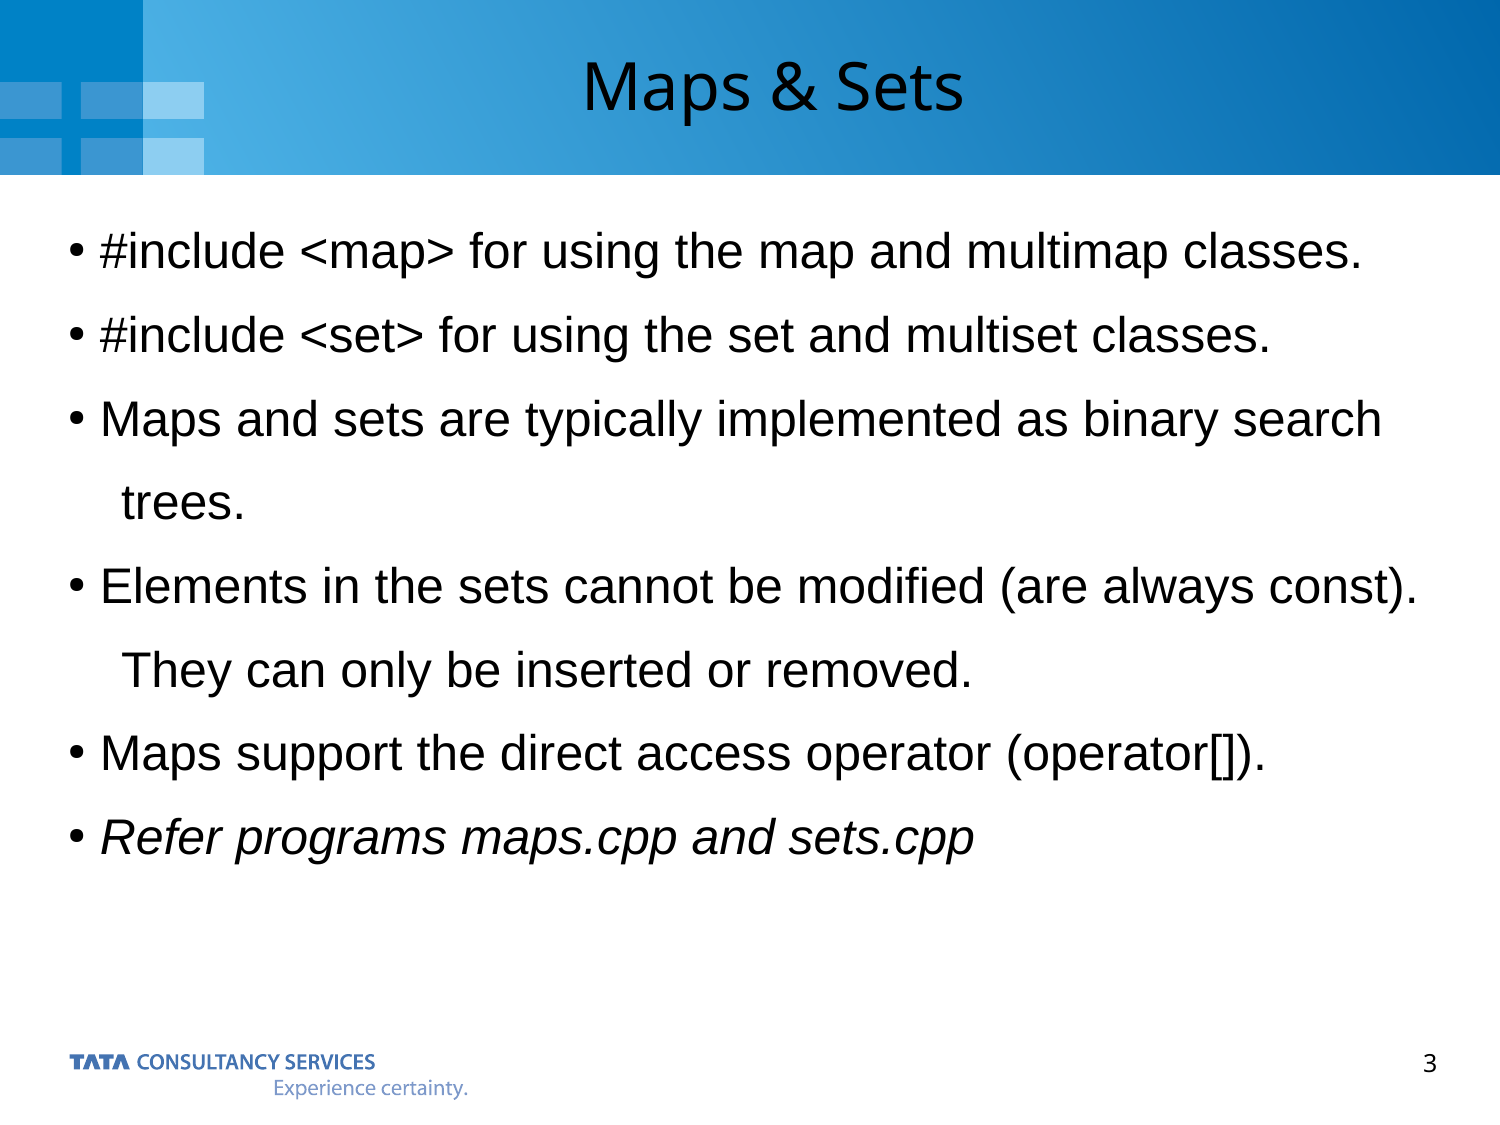

Maps & Sets
 #include <map> for using the map and multimap classes.
 #include <set> for using the set and multiset classes.
 Maps and sets are typically implemented as binary search trees.
 Elements in the sets cannot be modified (are always const). They can only be inserted or removed.
 Maps support the direct access operator (operator[]).
 Refer programs maps.cpp and sets.cpp